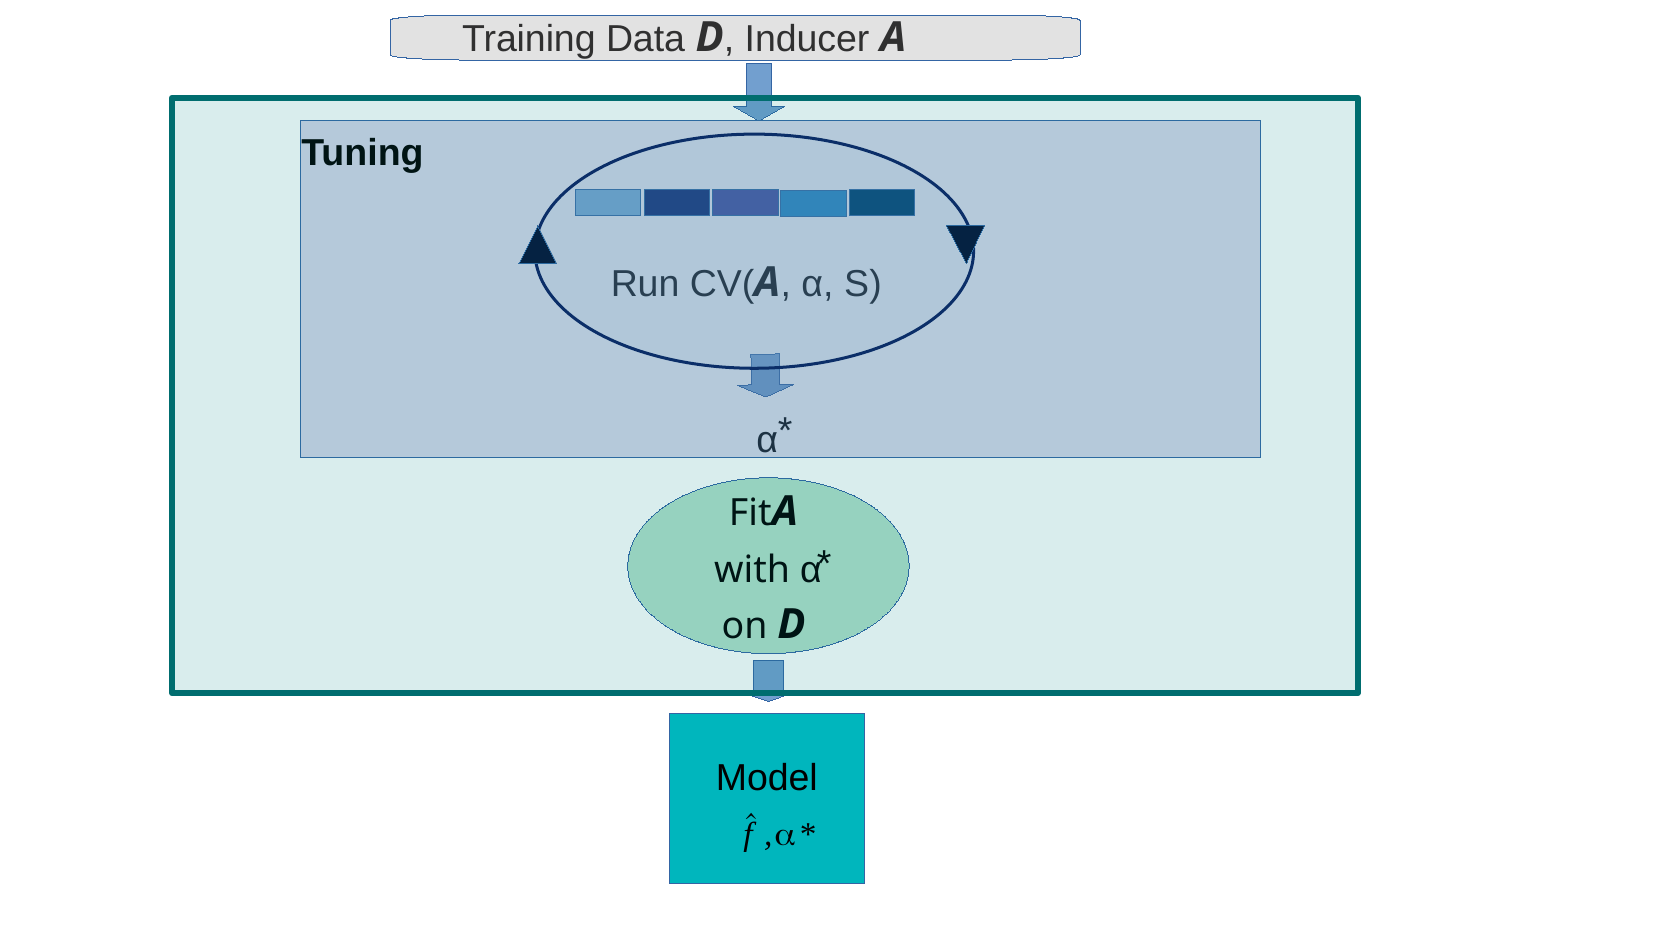

Training Data D, Inducer A
Tuning
Run CV(A, α, S)
*
α
FitA
 with α
on D
*
Model